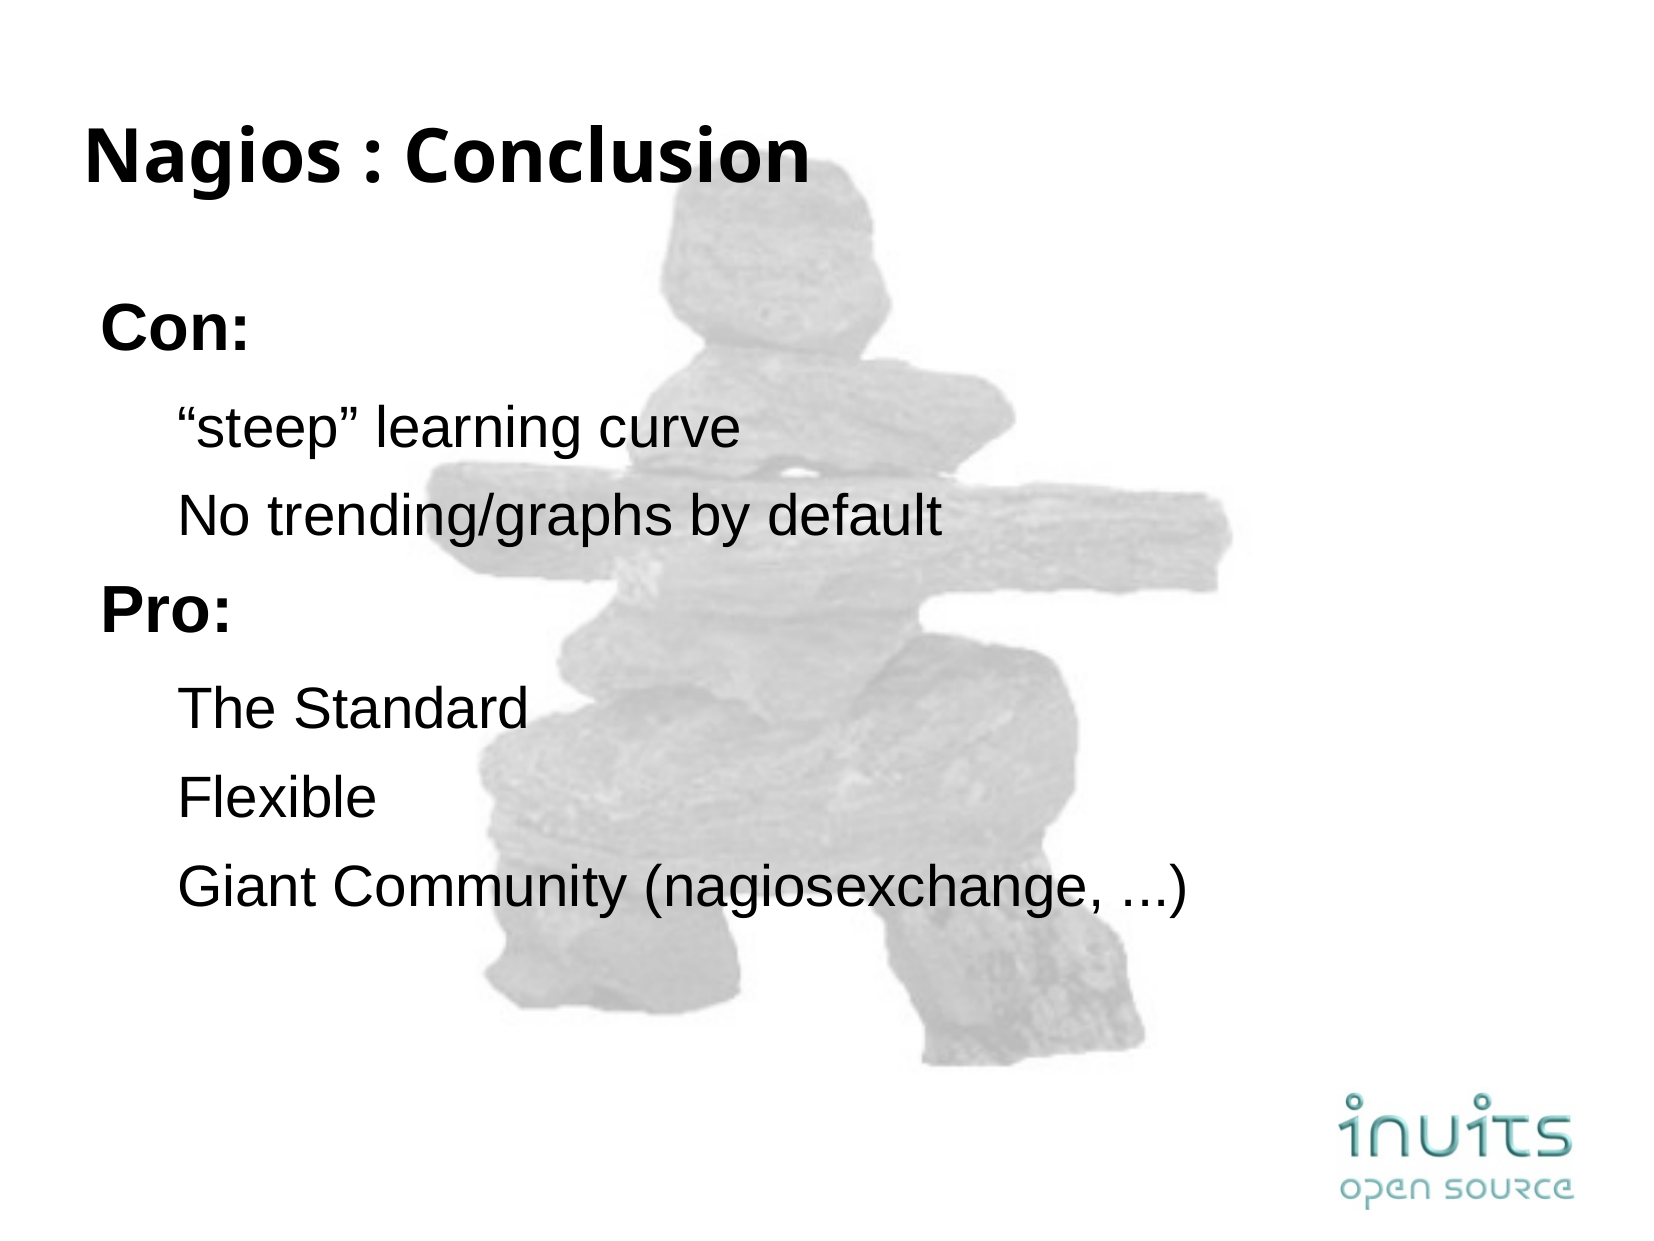

# Nagios : Conclusion
Con:
“steep” learning curve
No trending/graphs by default
Pro:
The Standard
Flexible
Giant Community (nagiosexchange, ...)
33